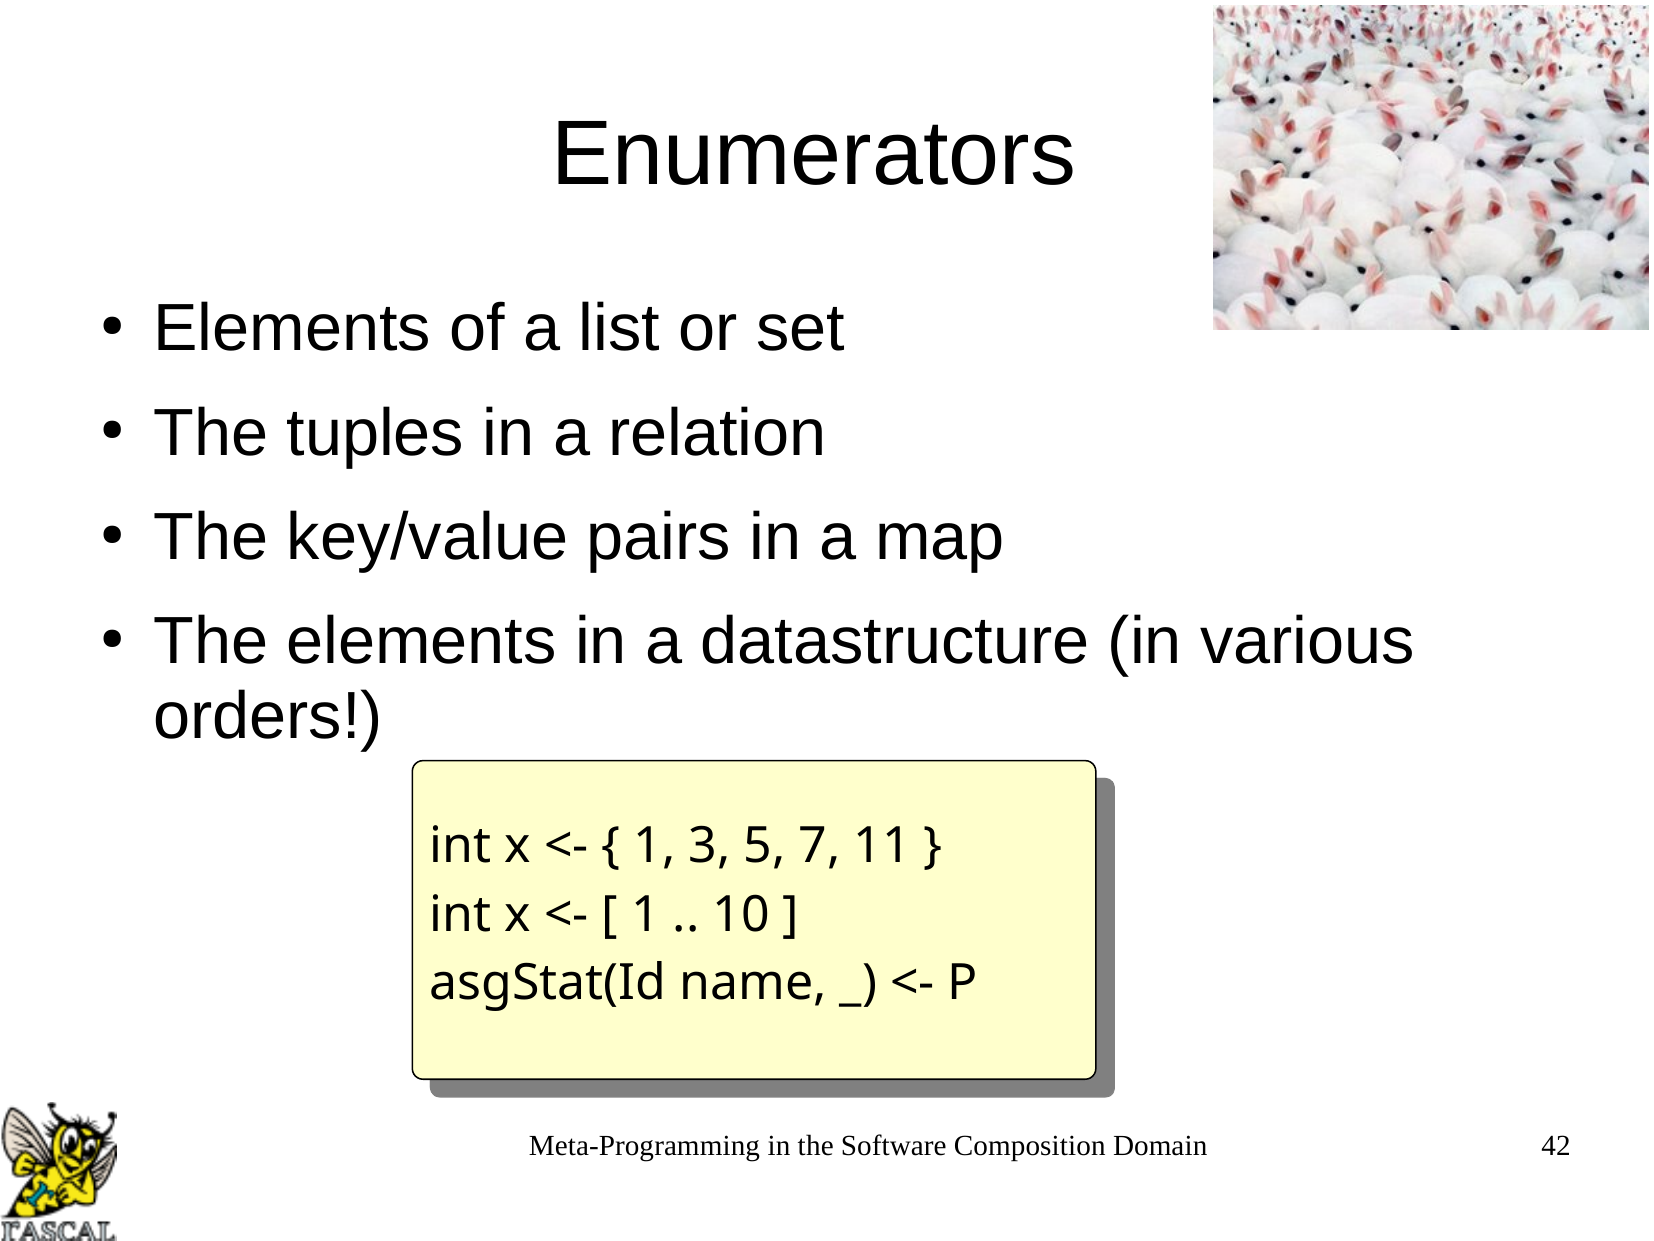

# Enumerators
Elements of a list or set
The tuples in a relation
The key/value pairs in a map
The elements in a datastructure (in various orders!)
int x <- { 1, 3, 5, 7, 11 }
int x <- [ 1 .. 10 ]
asgStat(Id name, _) <- P
42